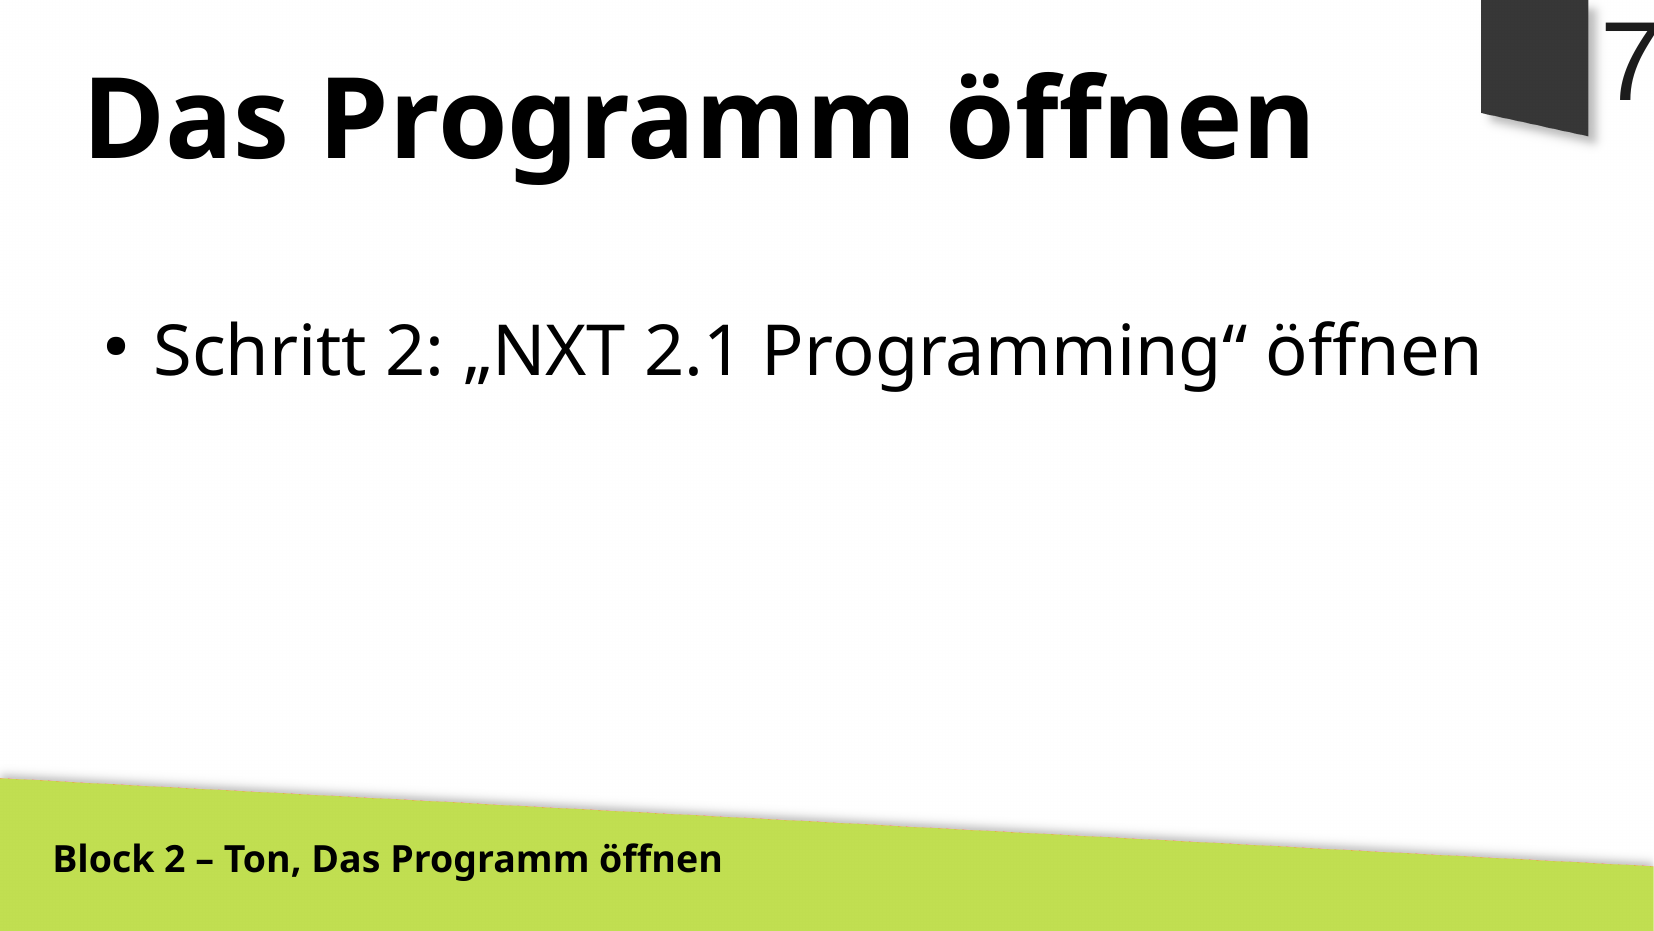

# Das Programm öffnen
Schritt 2: „NXT 2.1 Programming“ öffnen
Block 2 – Ton, Das Programm öffnen